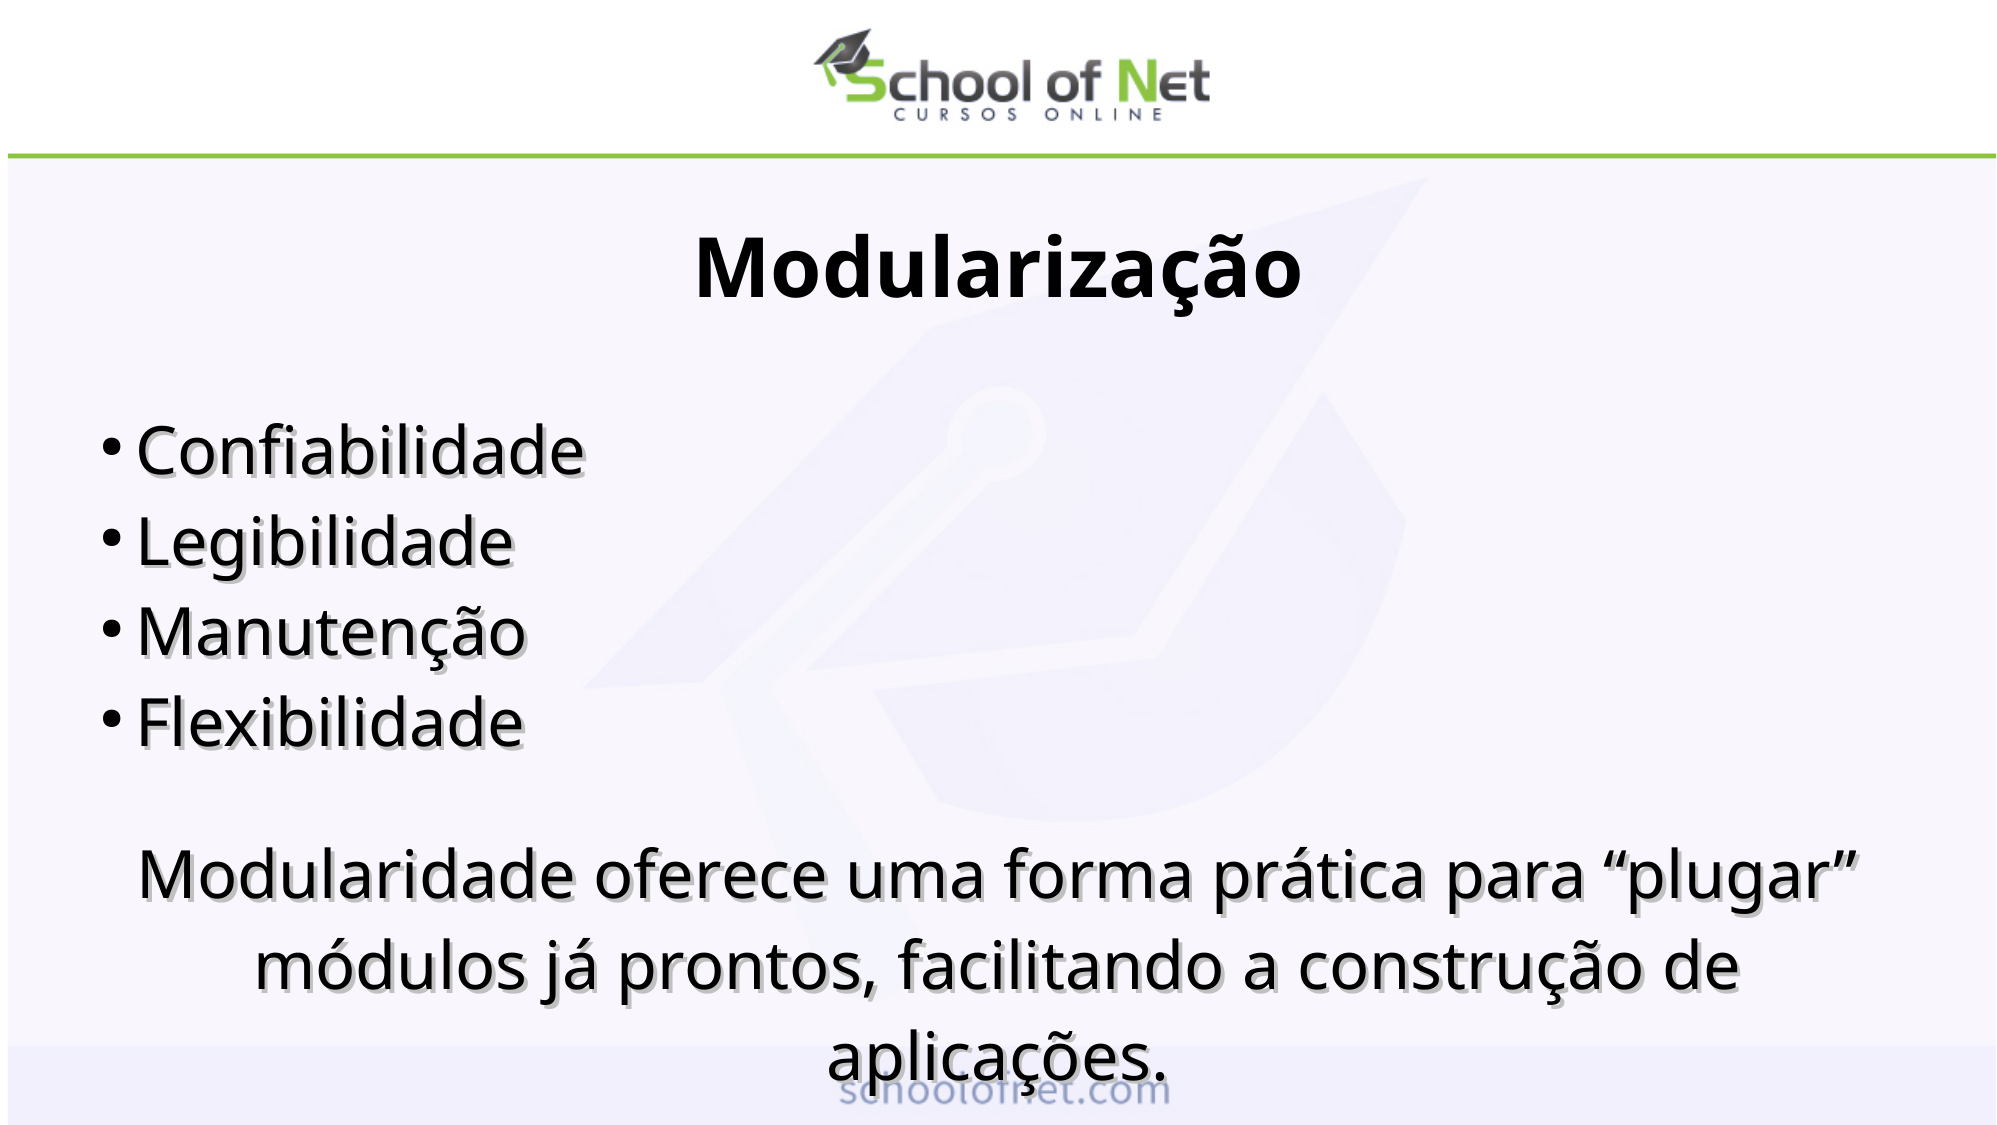

# Modularização
Confiabilidade
Legibilidade
Manutenção
Flexibilidade
Modularidade oferece uma forma prática para “plugar” módulos já prontos, facilitando a construção de aplicações.